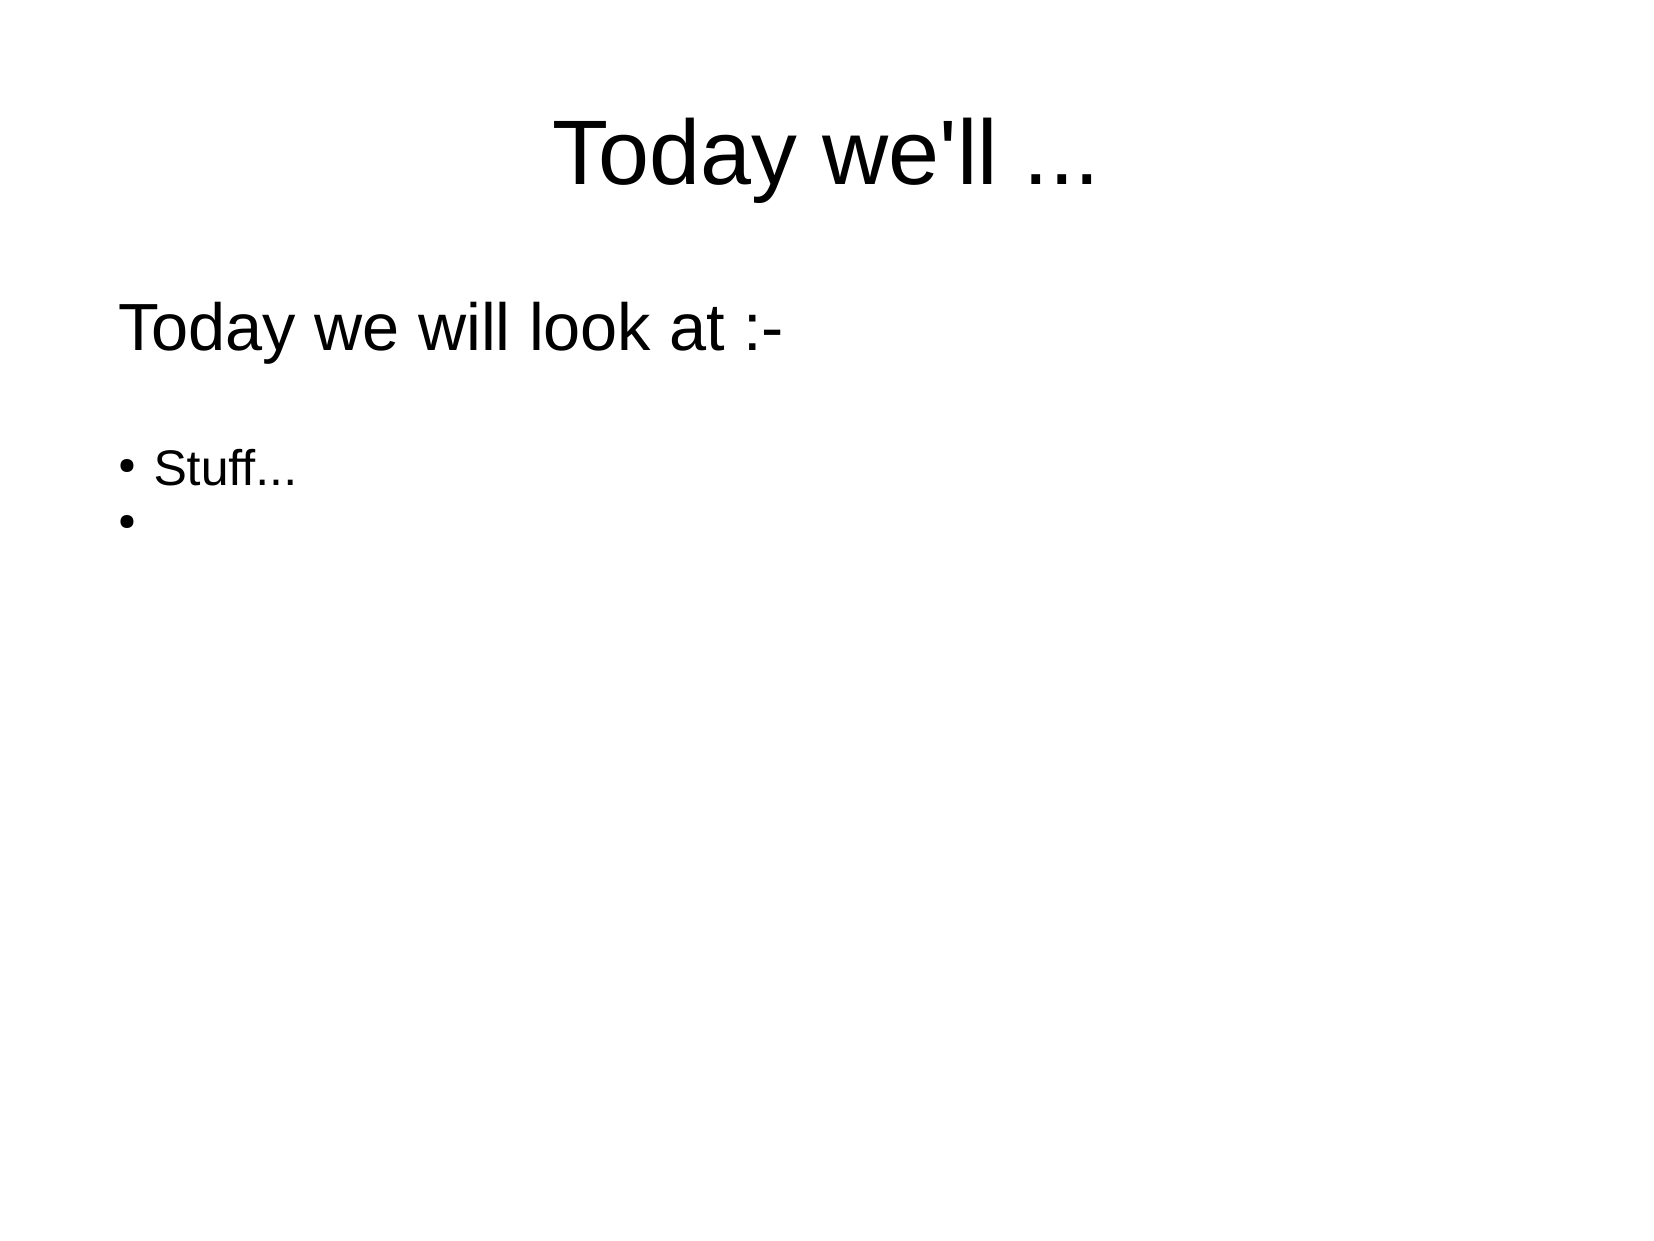

# Today we'll ...
Today we will look at :-
Stuff...